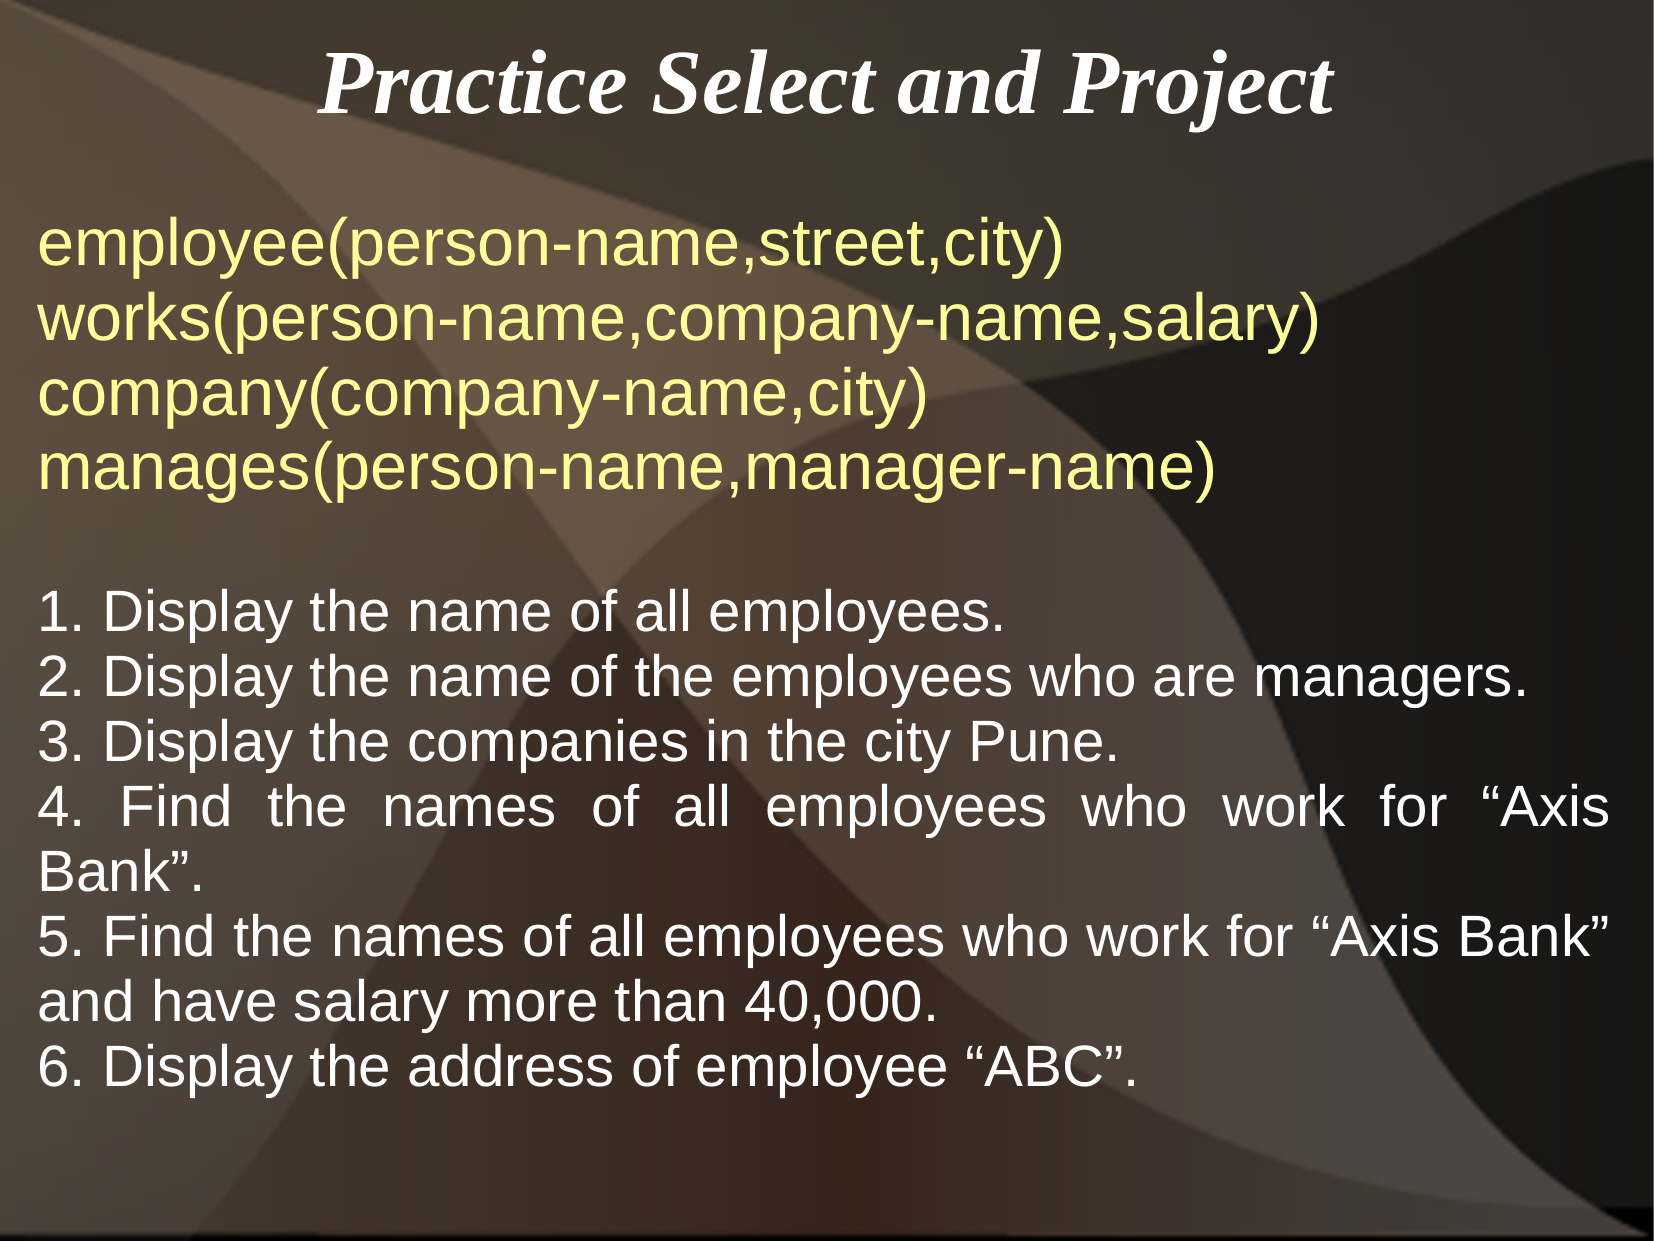

# Practice Select and Project
employee(person-name,street,city)
works(person-name,company-name,salary)
company(company-name,city)
manages(person-name,manager-name)
1. Display the name of all employees.
2. Display the name of the employees who are managers.
3. Display the companies in the city Pune.
4. Find the names of all employees who work for “Axis Bank”.
5. Find the names of all employees who work for “Axis Bank” and have salary more than 40,000.
6. Display the address of employee “ABC”.